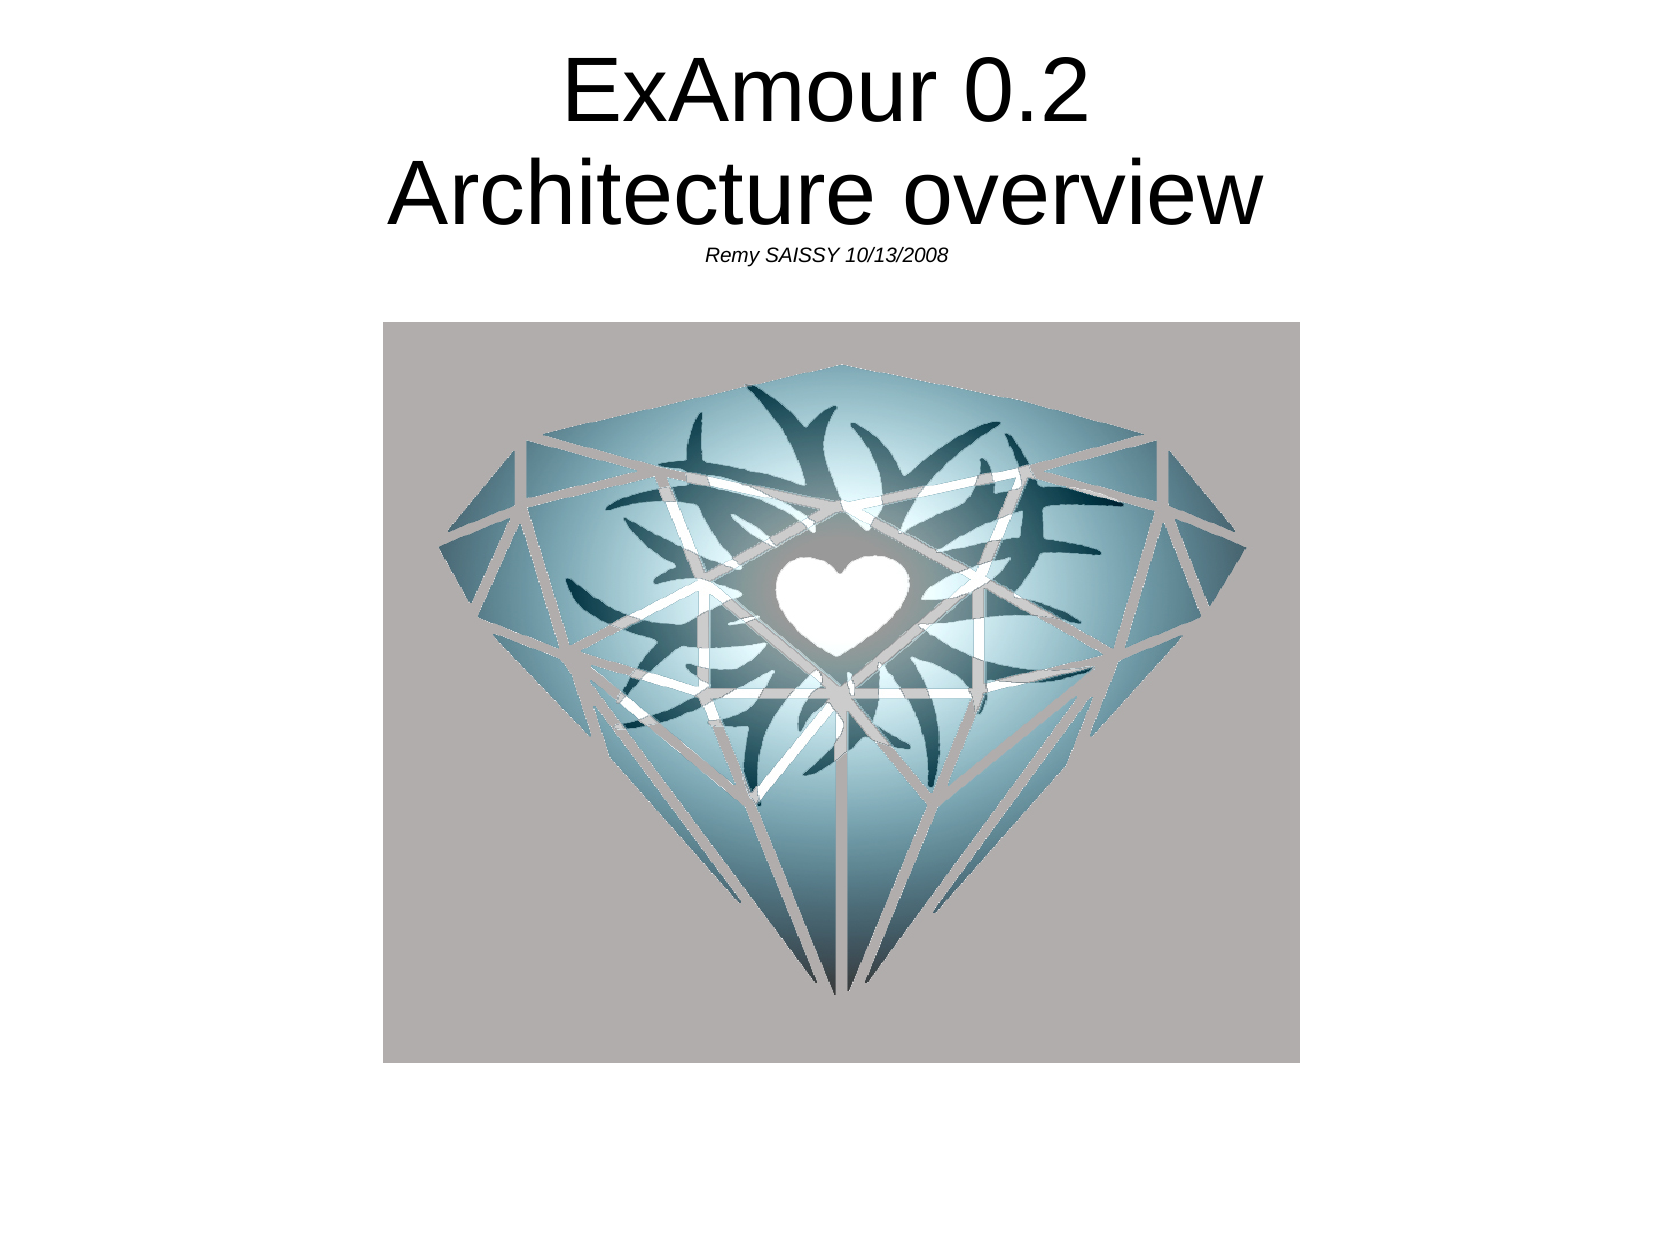

# ExAmour 0.2 Architecture overview Remy SAISSY 10/13/2008